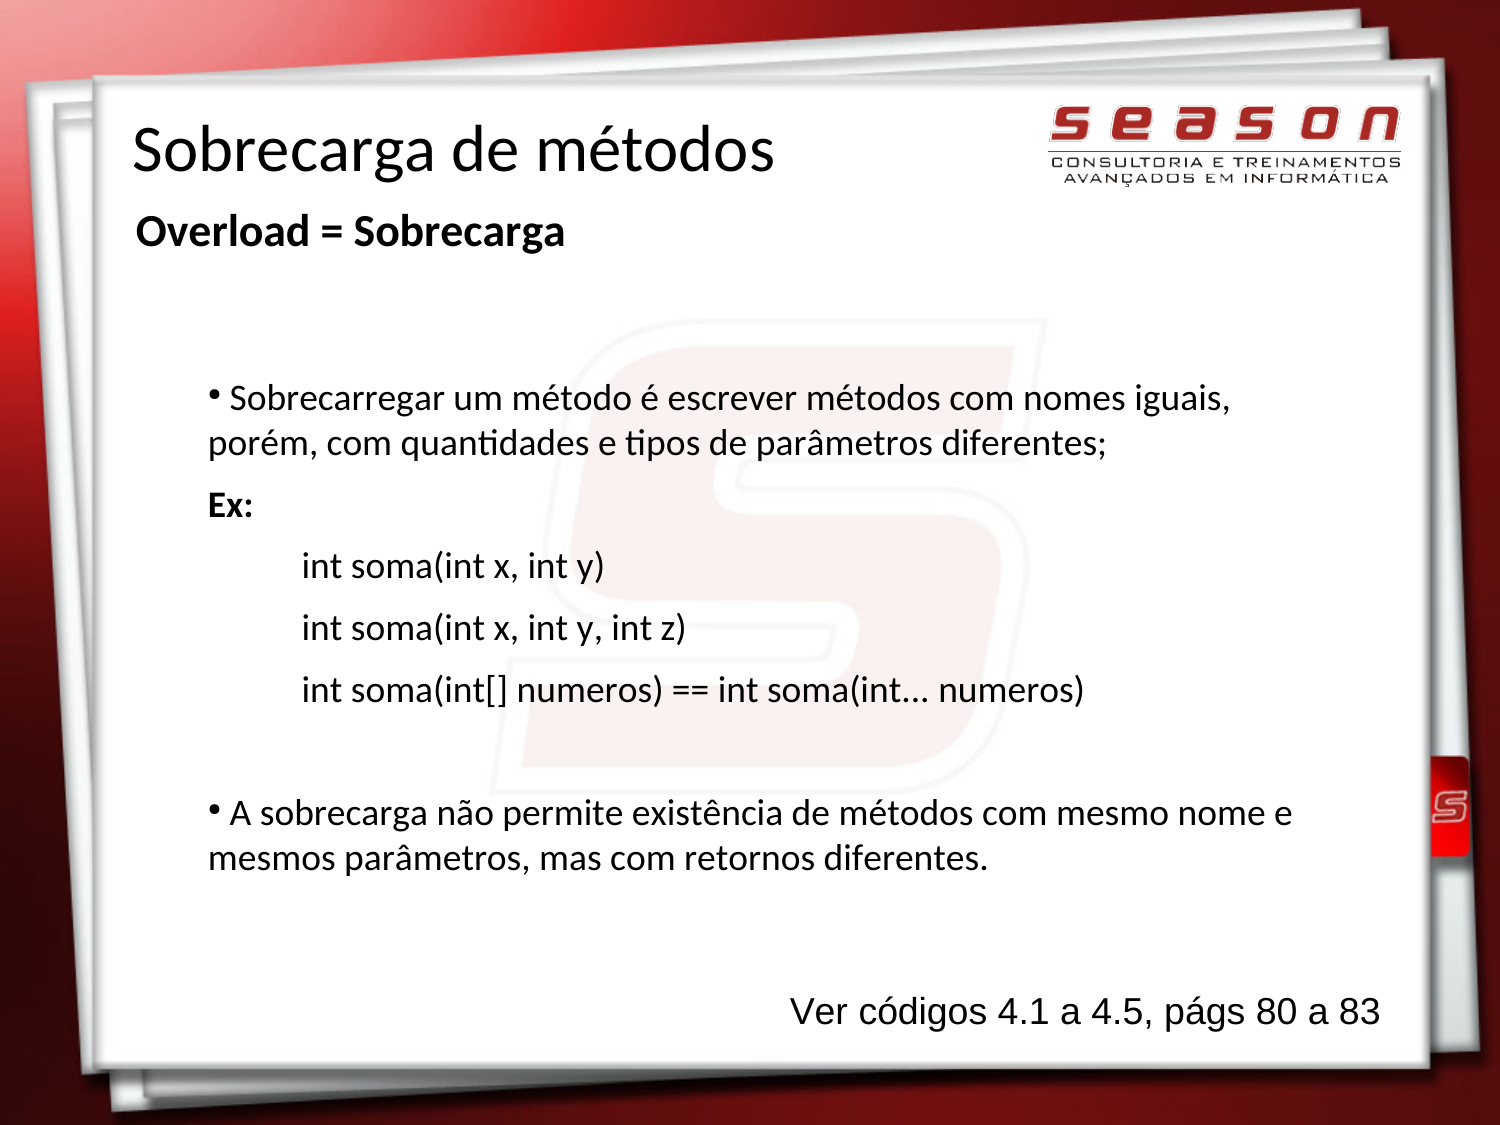

# Sobrecarga de métodos
Overload = Sobrecarga
 Sobrecarregar um método é escrever métodos com nomes iguais, porém, com quantidades e tipos de parâmetros diferentes;
Ex:
int soma(int x, int y)
int soma(int x, int y, int z)
int soma(int[] numeros) == int soma(int... numeros)
 A sobrecarga não permite existência de métodos com mesmo nome e mesmos parâmetros, mas com retornos diferentes.
Ver códigos 4.1 a 4.5, págs 80 a 83